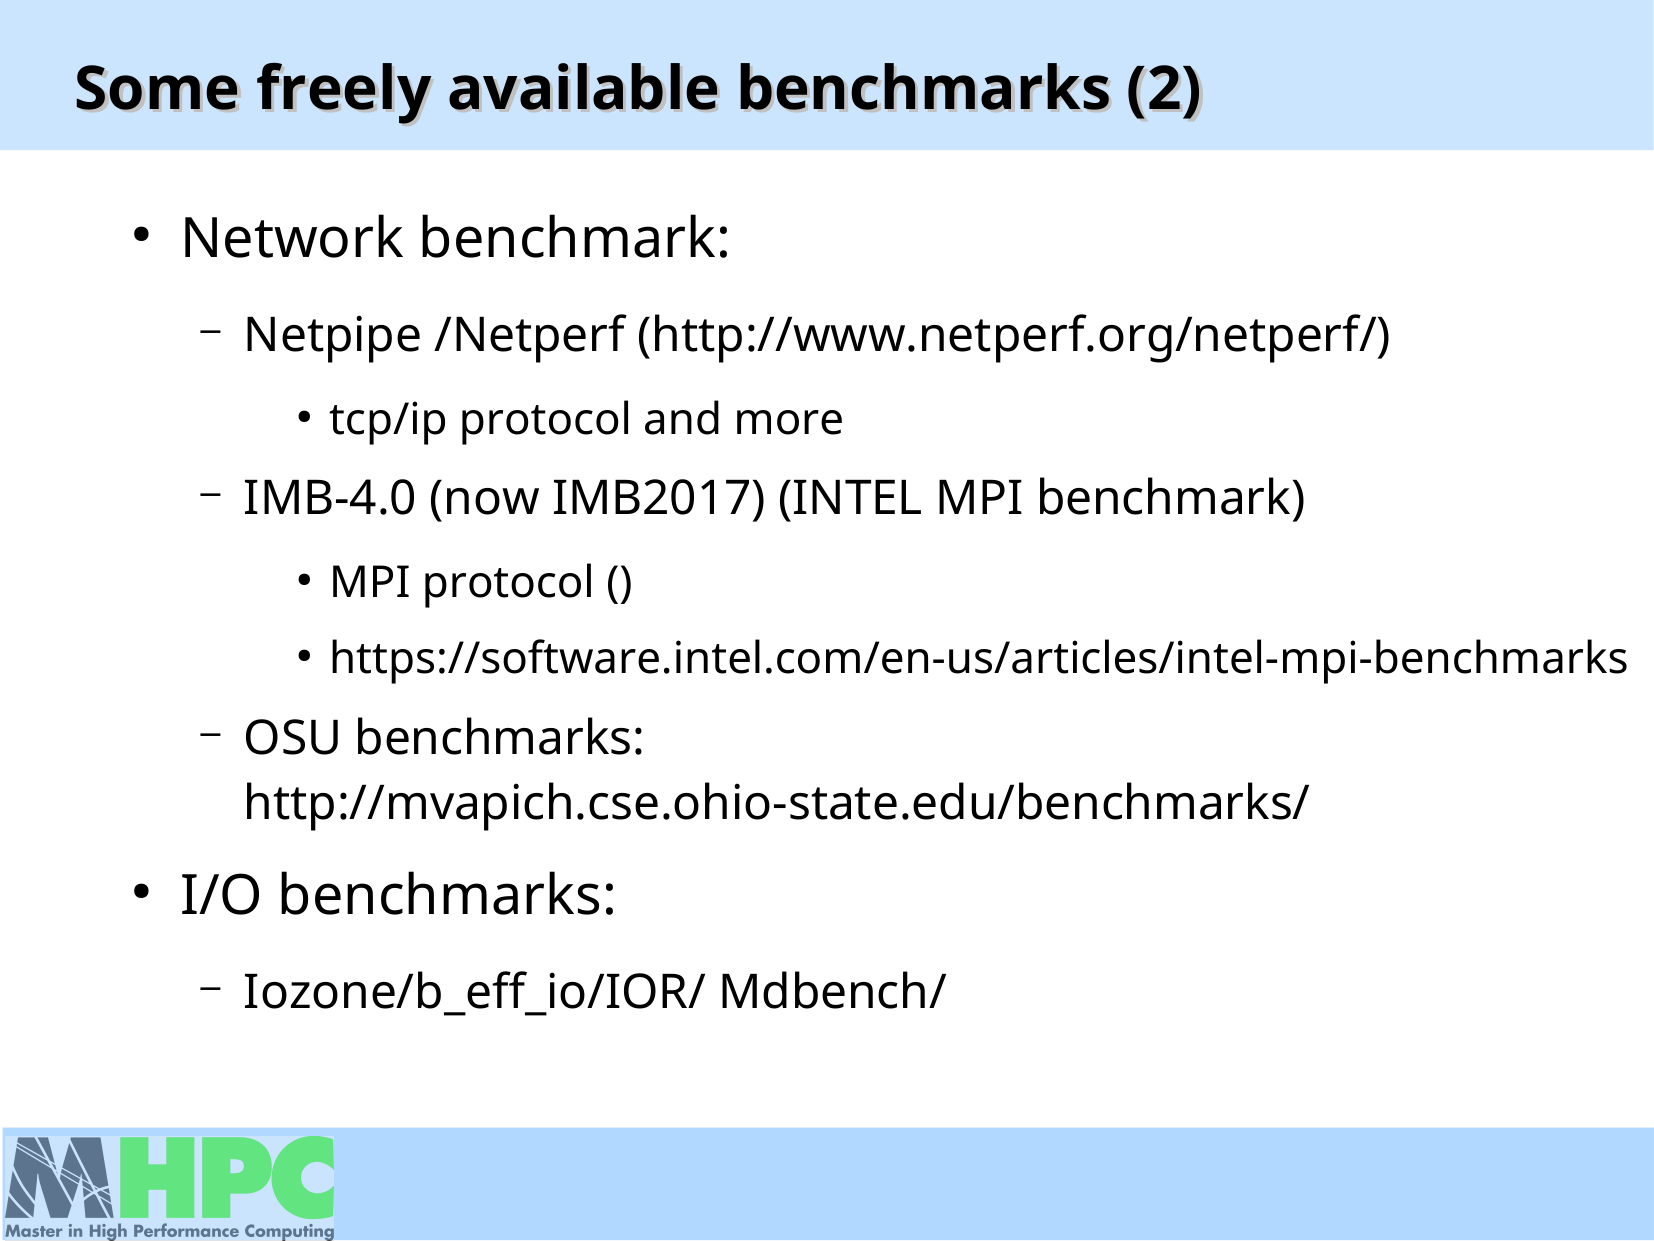

# Some freely available benchmarks (2)
Network benchmark:
Netpipe /Netperf (http://www.netperf.org/netperf/)
tcp/ip protocol and more
IMB-4.0 (now IMB2017) (INTEL MPI benchmark)
MPI protocol ()
https://software.intel.com/en-us/articles/intel-mpi-benchmarks
OSU benchmarks: http://mvapich.cse.ohio-state.edu/benchmarks/
I/O benchmarks:
Iozone/b_eff_io/IOR/ Mdbench/